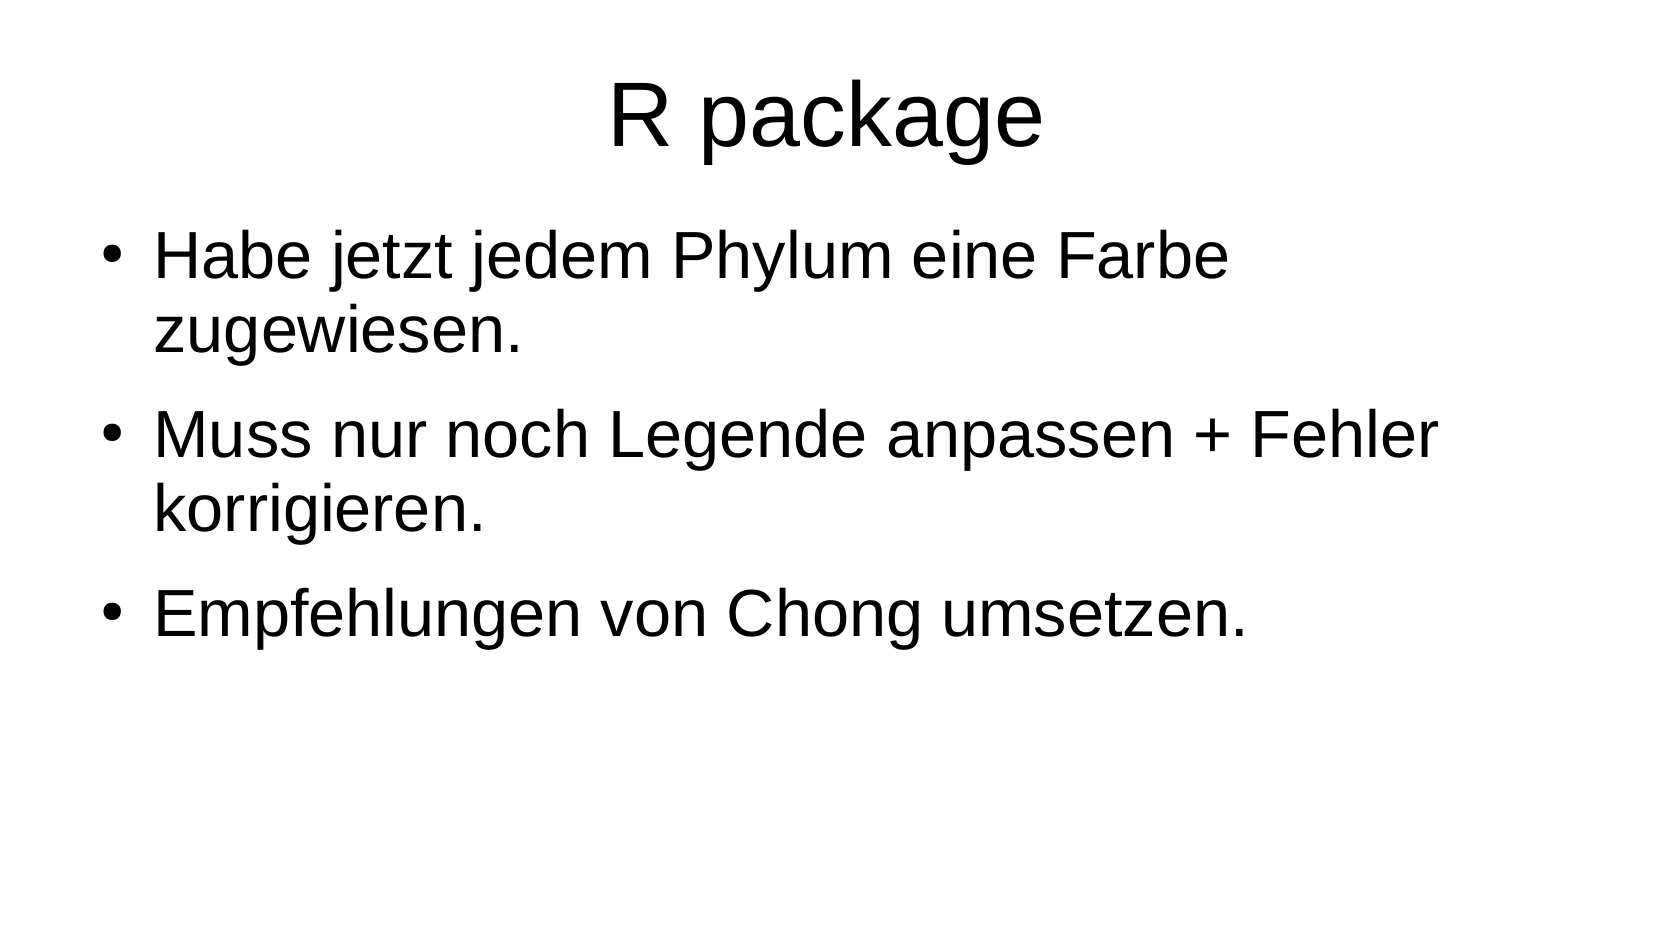

# R package
Habe jetzt jedem Phylum eine Farbe zugewiesen.
Muss nur noch Legende anpassen + Fehler korrigieren.
Empfehlungen von Chong umsetzen.